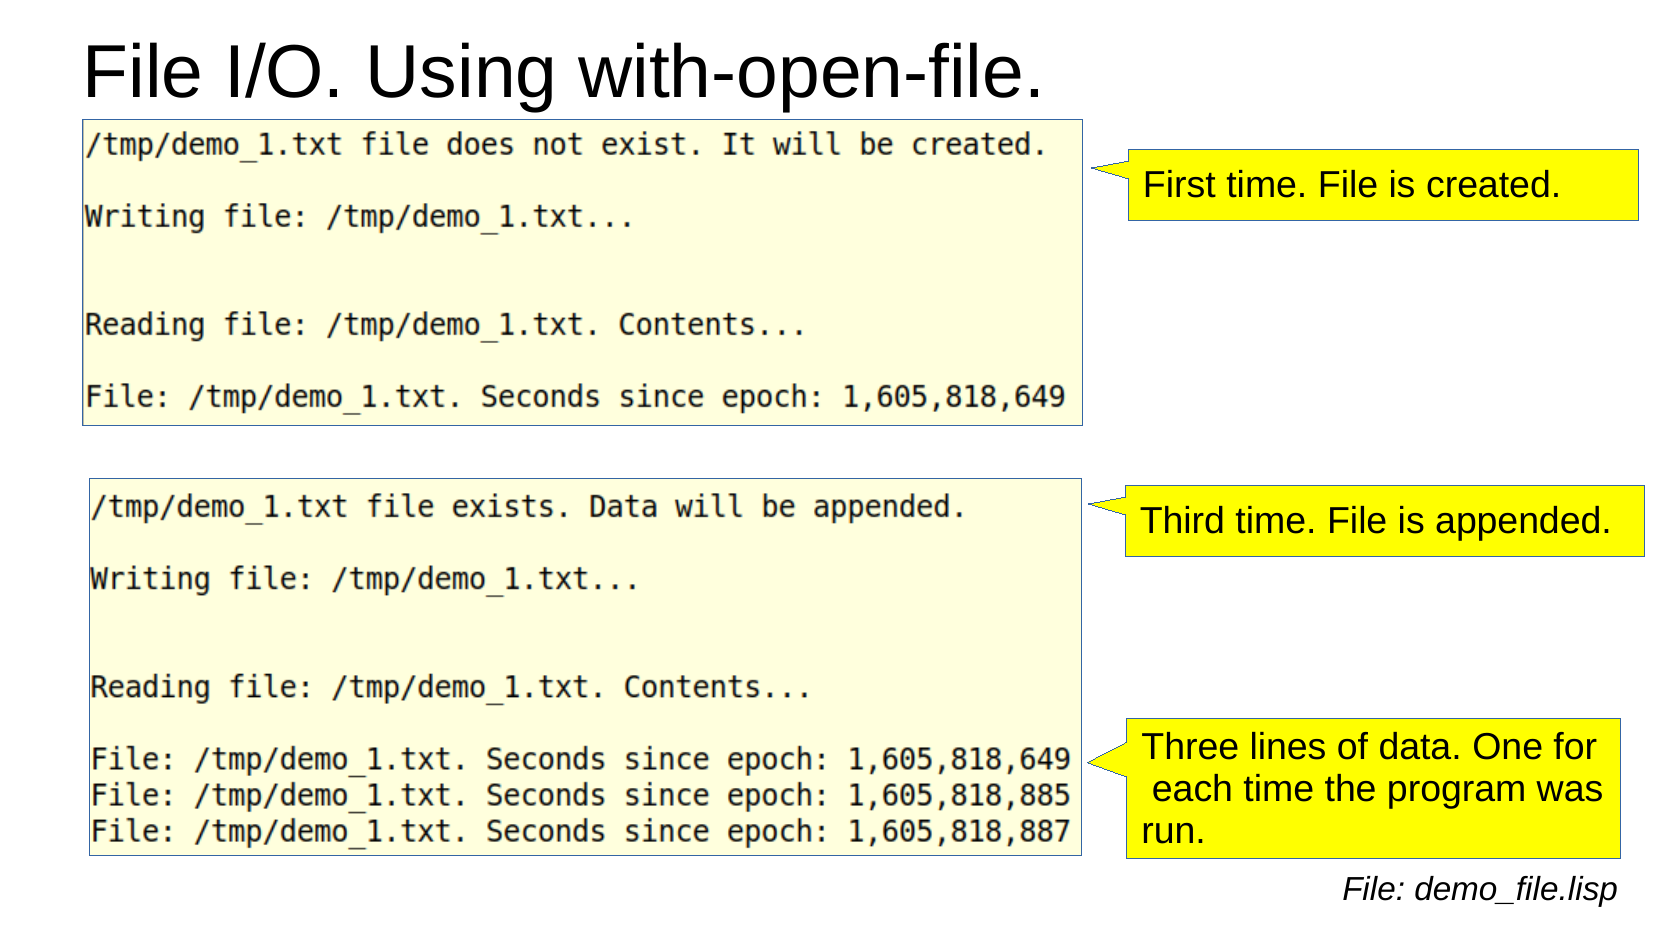

# File I/O. Using with-open-file.
First time. File is created.
Third time. File is appended.
Three lines of data. One for each time the program was run.
File: demo_file.lisp